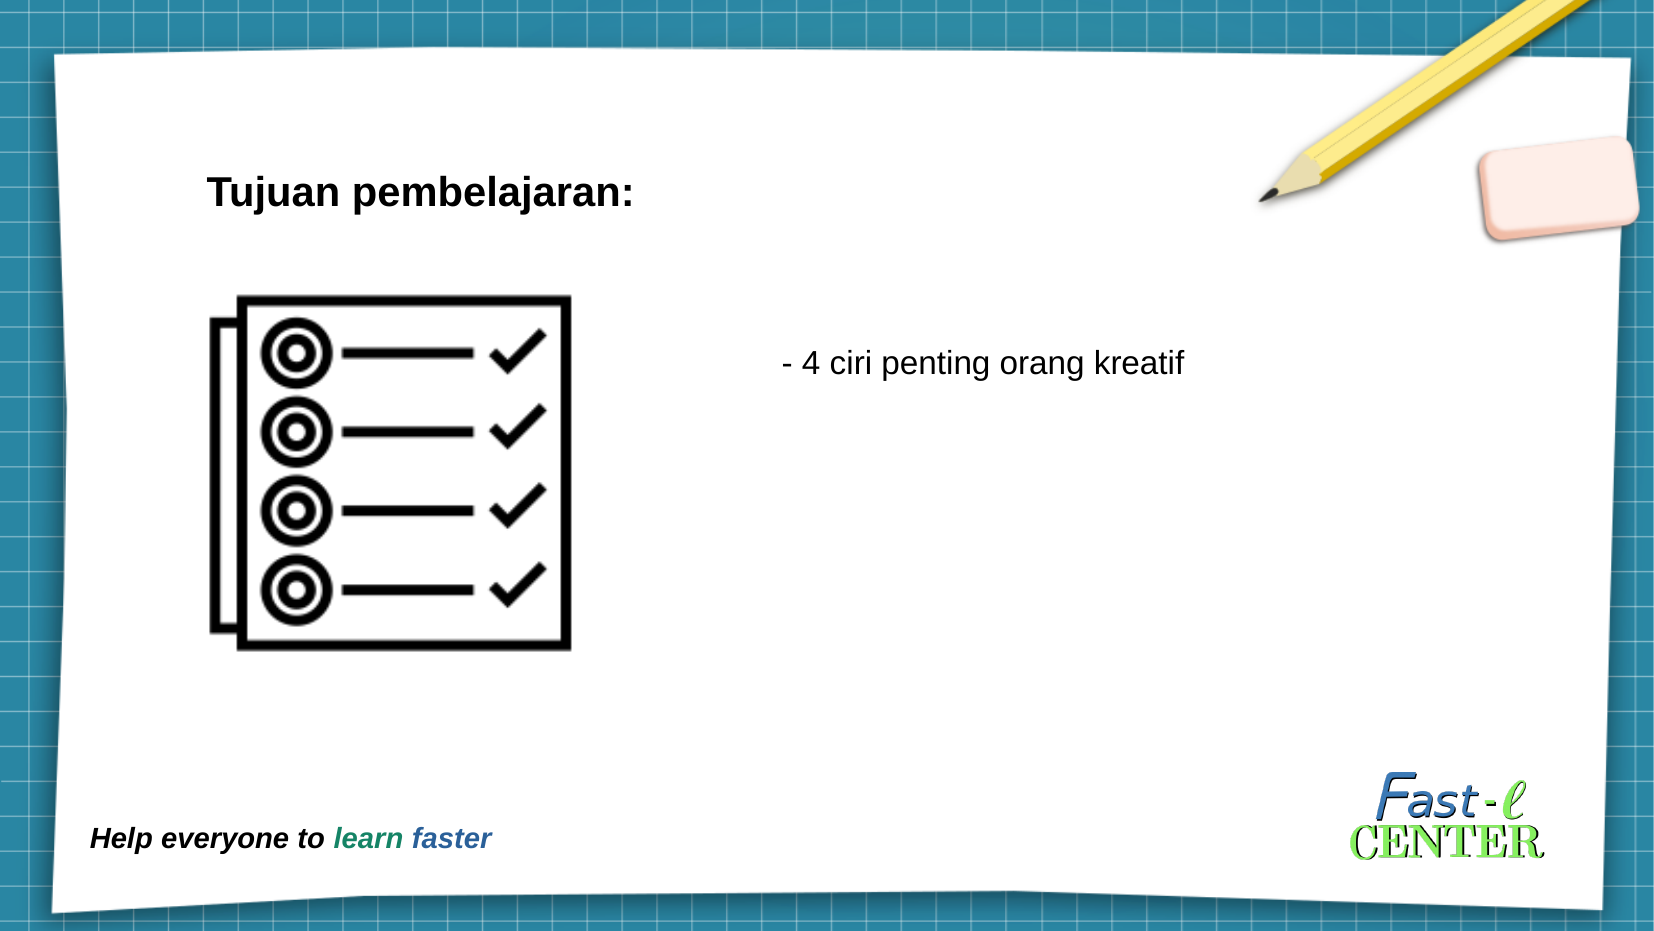

Tujuan pembelajaran:
- 4 ciri penting orang kreatif
Help everyone to learn faster